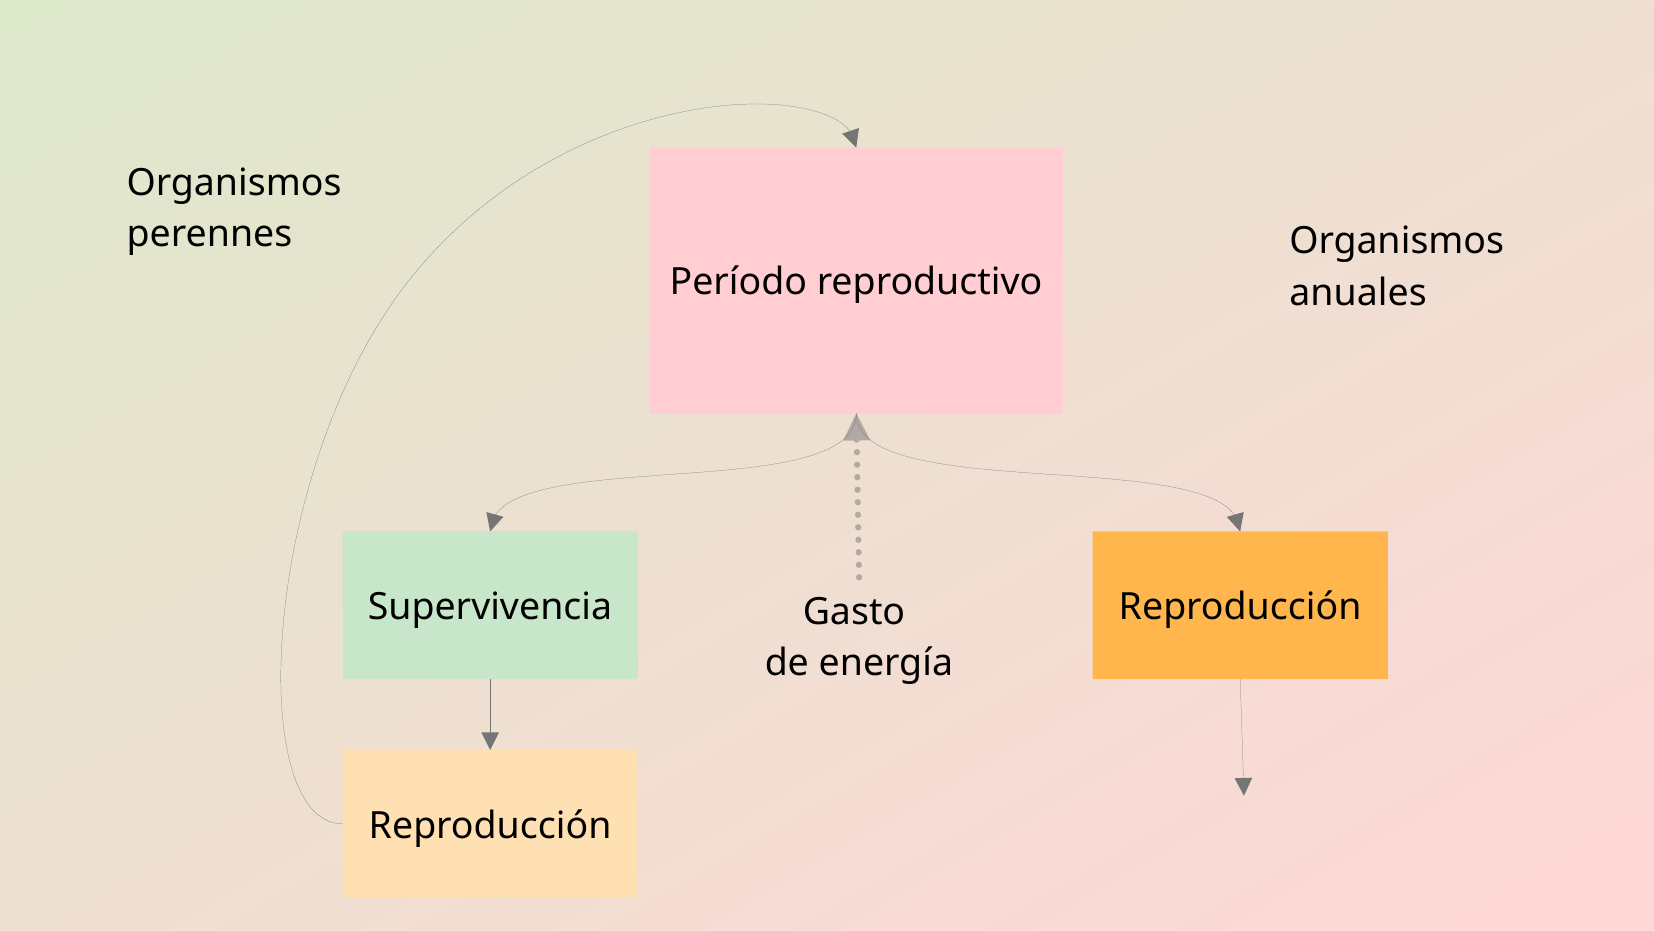

Organismos
perennes
Período reproductivo
Organismos
anuales
Supervivencia
Reproducción
Gasto
de energía
Reproducción